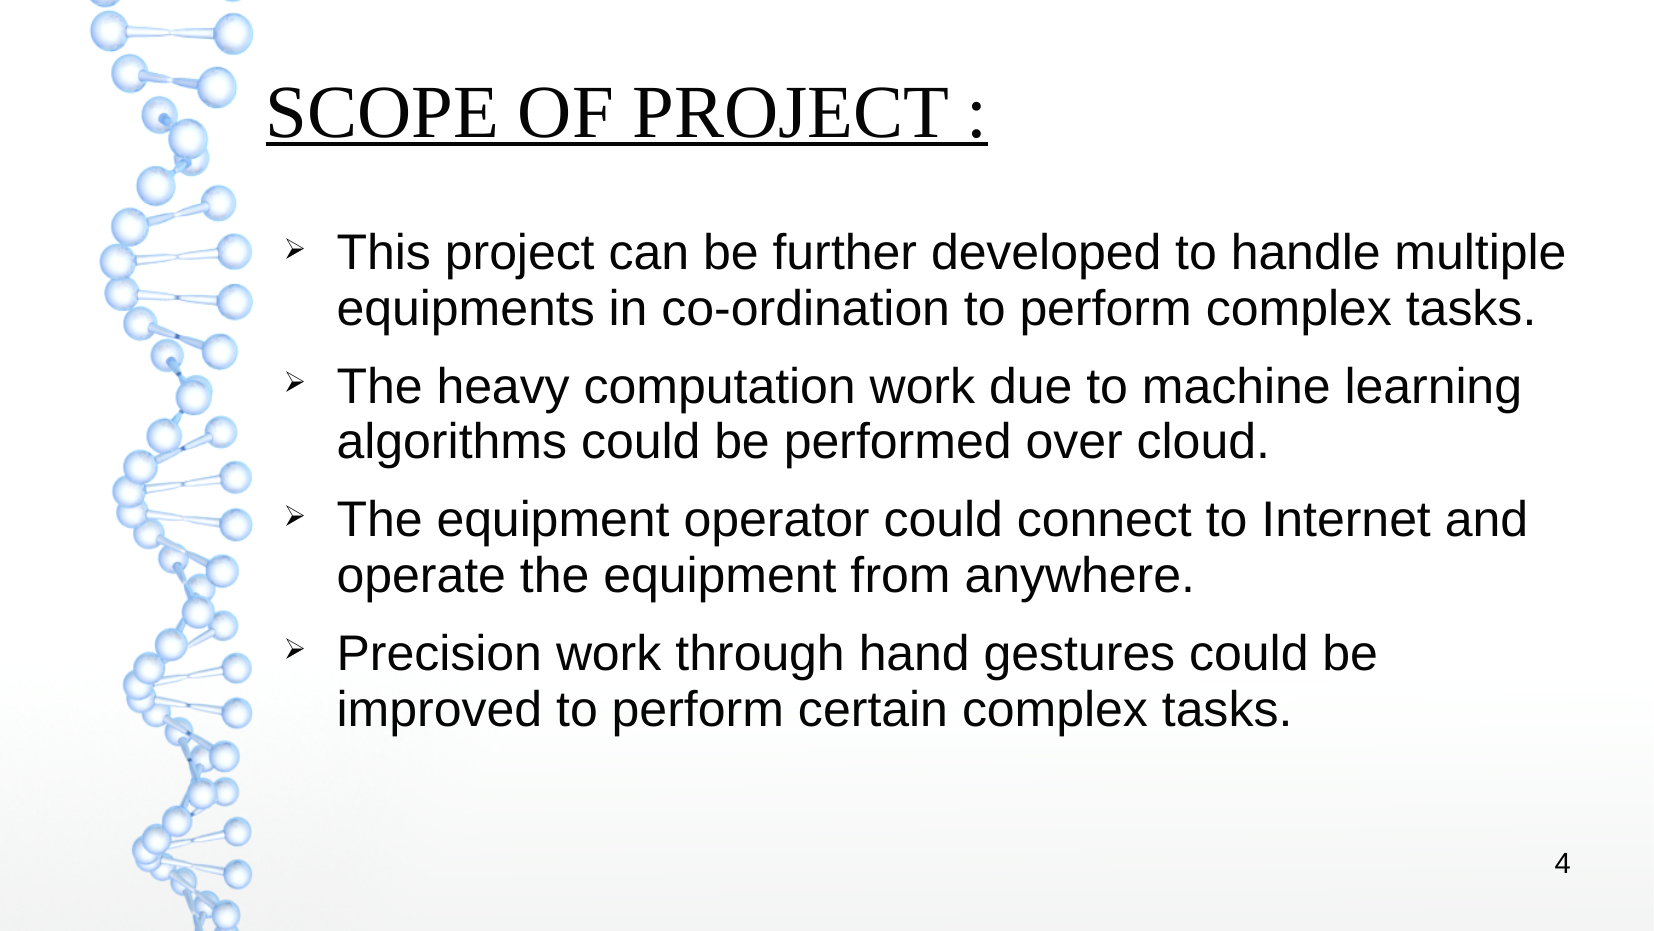

# SCOPE OF PROJECT :
This project can be further developed to handle multiple equipments in co-ordination to perform complex tasks.
The heavy computation work due to machine learning algorithms could be performed over cloud.
The equipment operator could connect to Internet and operate the equipment from anywhere.
Precision work through hand gestures could be improved to perform certain complex tasks.
4